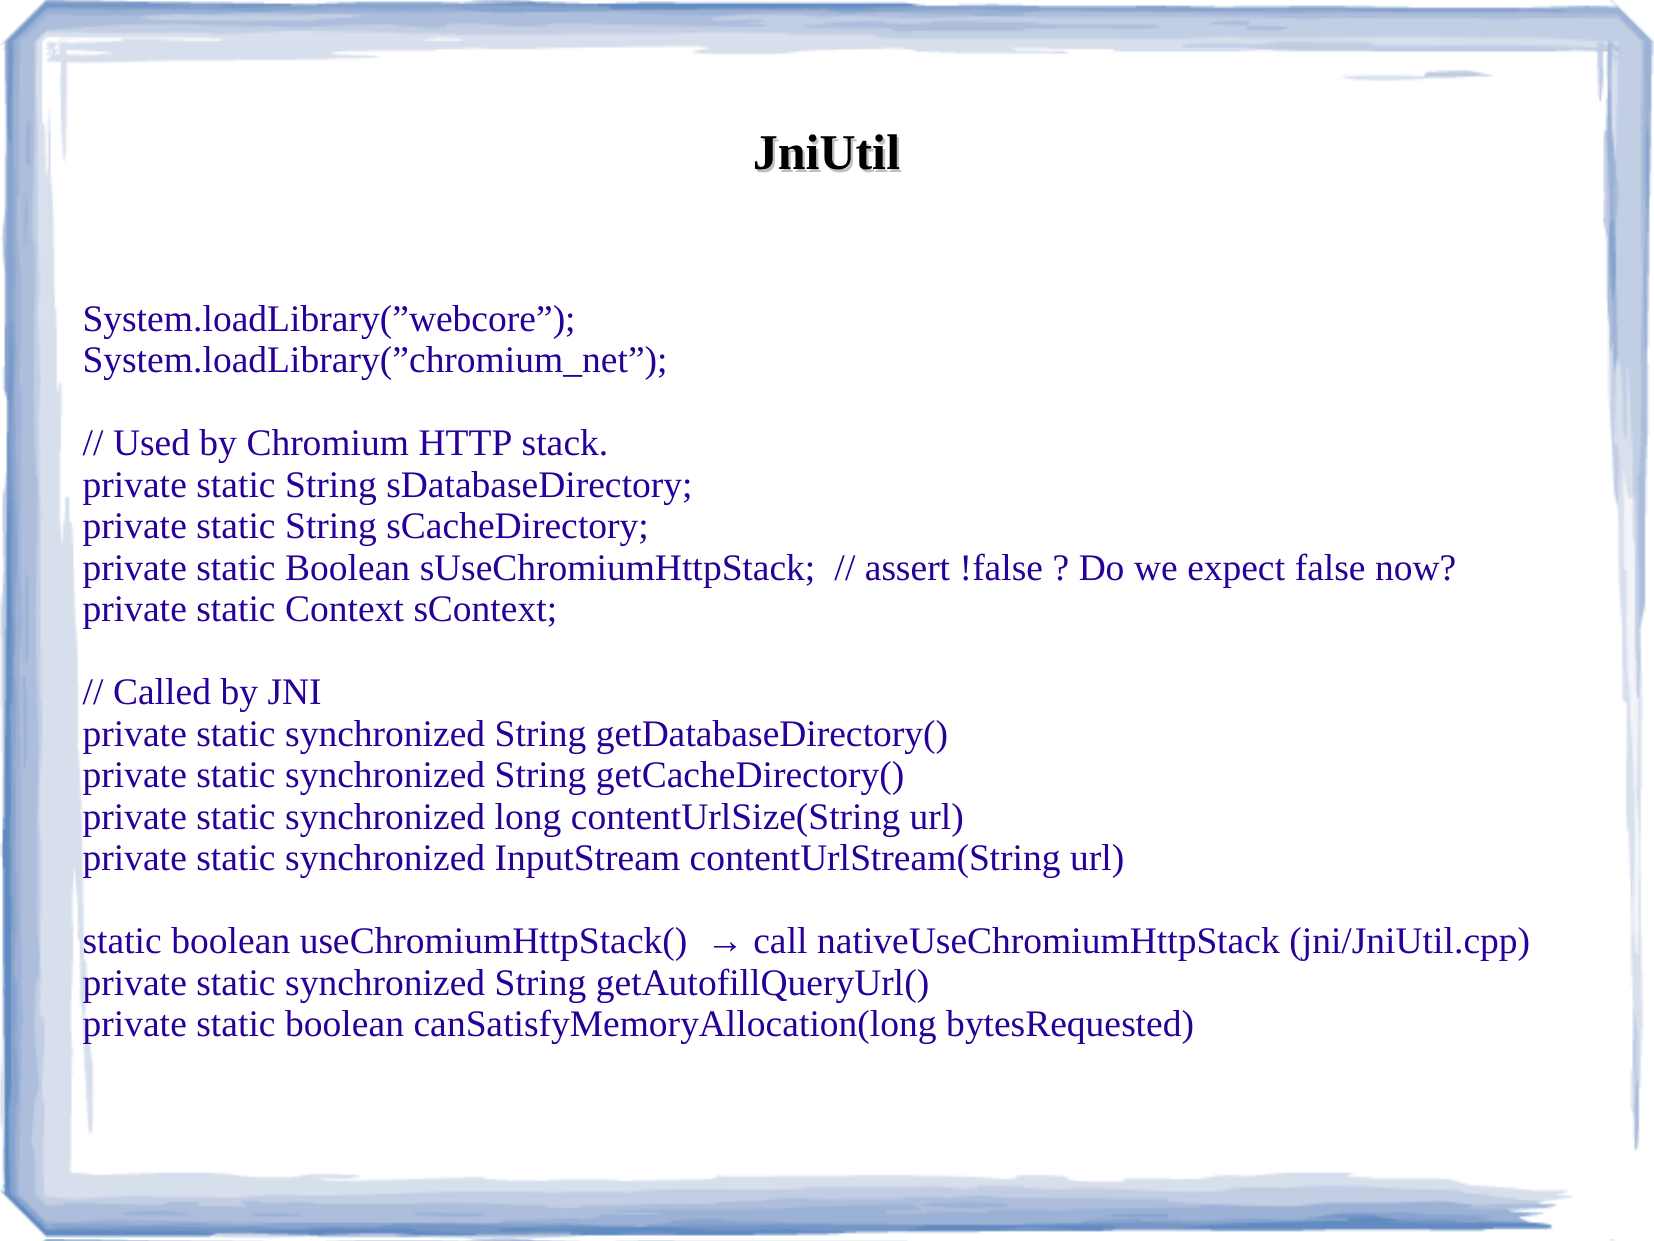

# JniUtil
System.loadLibrary(”webcore”);
System.loadLibrary(”chromium_net”);
// Used by Chromium HTTP stack.
private static String sDatabaseDirectory;
private static String sCacheDirectory;
private static Boolean sUseChromiumHttpStack; // assert !false ? Do we expect false now?
private static Context sContext;
// Called by JNI
private static synchronized String getDatabaseDirectory()
private static synchronized String getCacheDirectory()
private static synchronized long contentUrlSize(String url)
private static synchronized InputStream contentUrlStream(String url)
static boolean useChromiumHttpStack() → call nativeUseChromiumHttpStack (jni/JniUtil.cpp)
private static synchronized String getAutofillQueryUrl()
private static boolean canSatisfyMemoryAllocation(long bytesRequested)